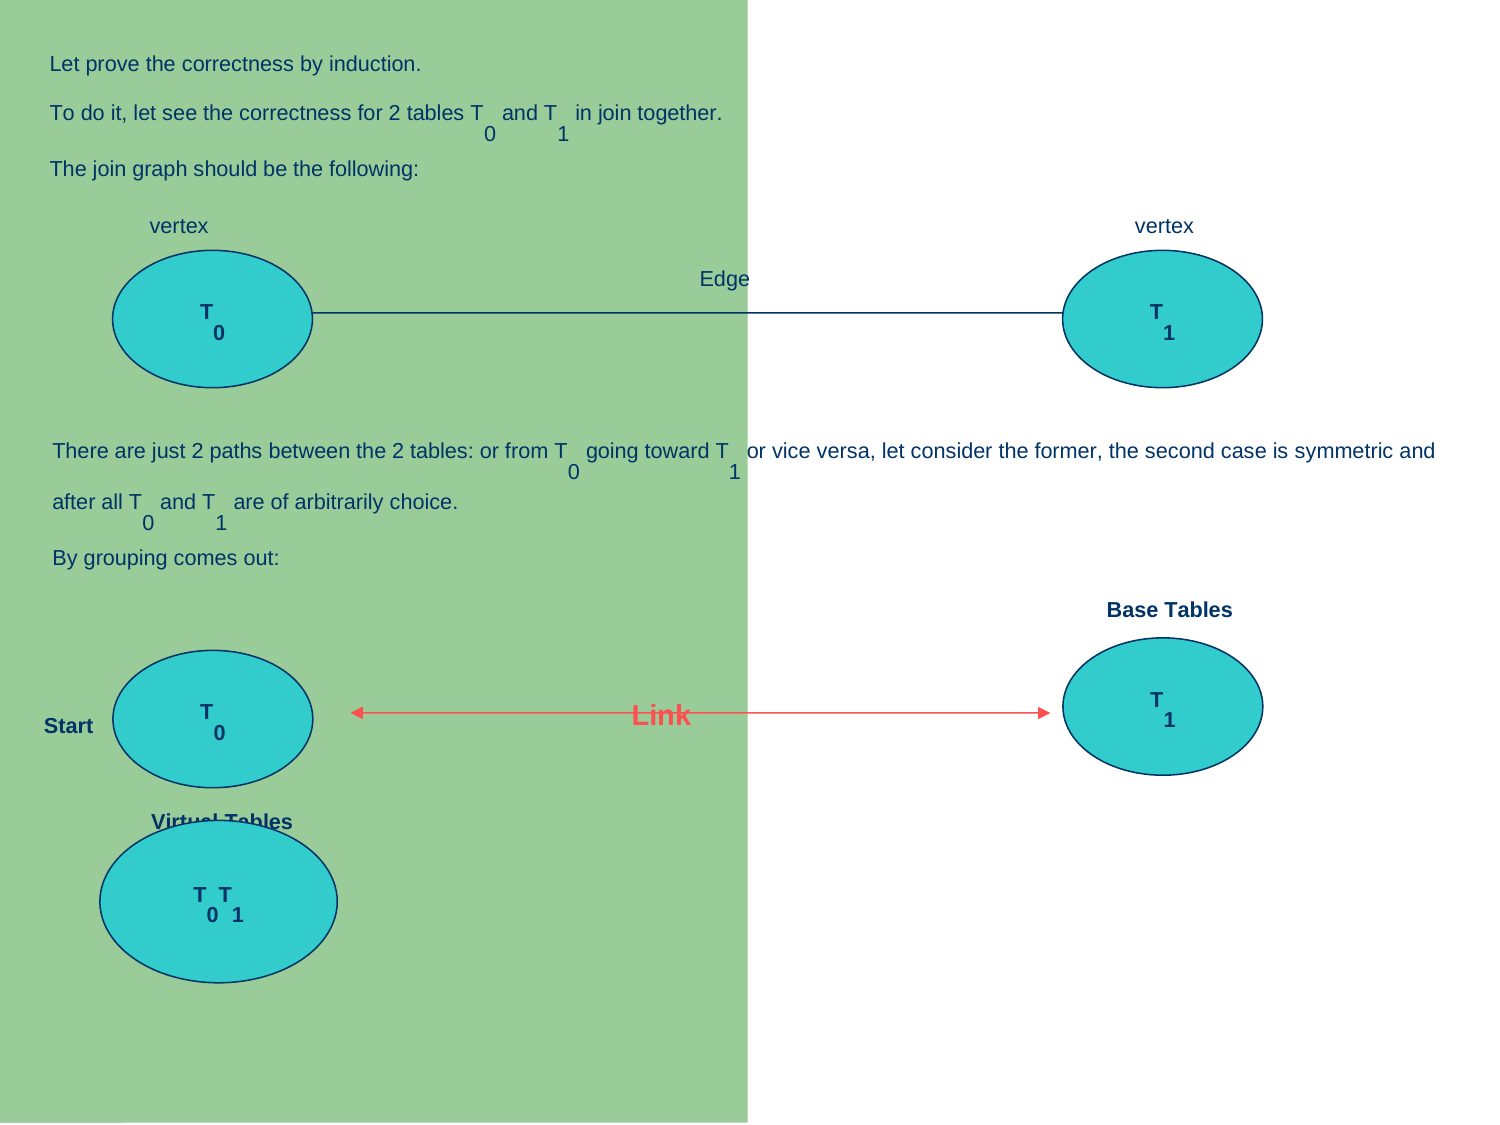

Let prove the correctness by induction.
To do it, let see the correctness for 2 tables T0 and T1 in join together.
The join graph should be the following:
vertex
vertex
T0
T1
Edge
There are just 2 paths between the 2 tables: or from T0 going toward T1 or vice versa, let consider the former, the second case is symmetric and after all T0 and T1 are of arbitrarily choice.
By grouping comes out:
 Base Tables
T1
T0
Link
Start
Virtual Tables
T0T1